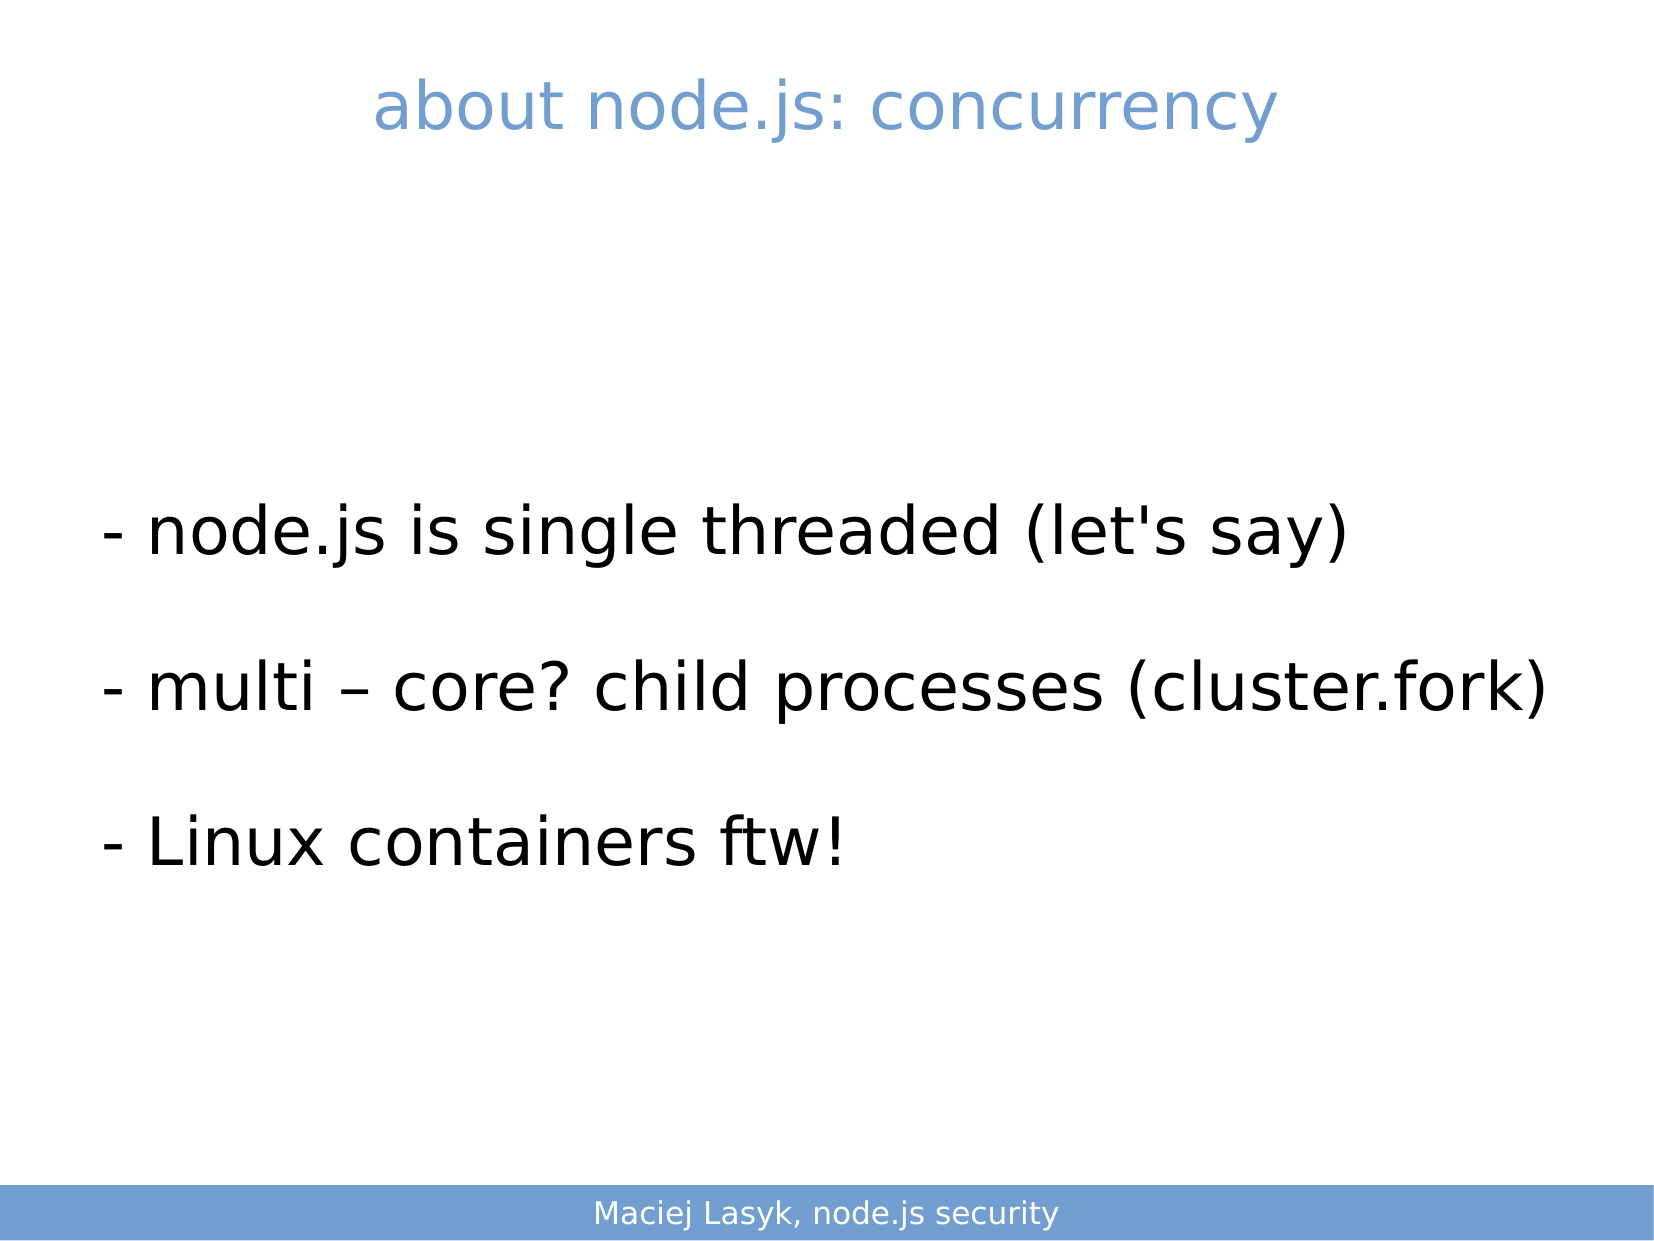

about node.js: concurrency
- node.js is single threaded (let's say)
- multi – core? child processes (cluster.fork)
- Linux containers ftw!
 3/25
 1/25
Maciej Lasyk, Ganglia & Nagios
Maciej Lasyk, node.js security
Maciej Lasyk, node.js security